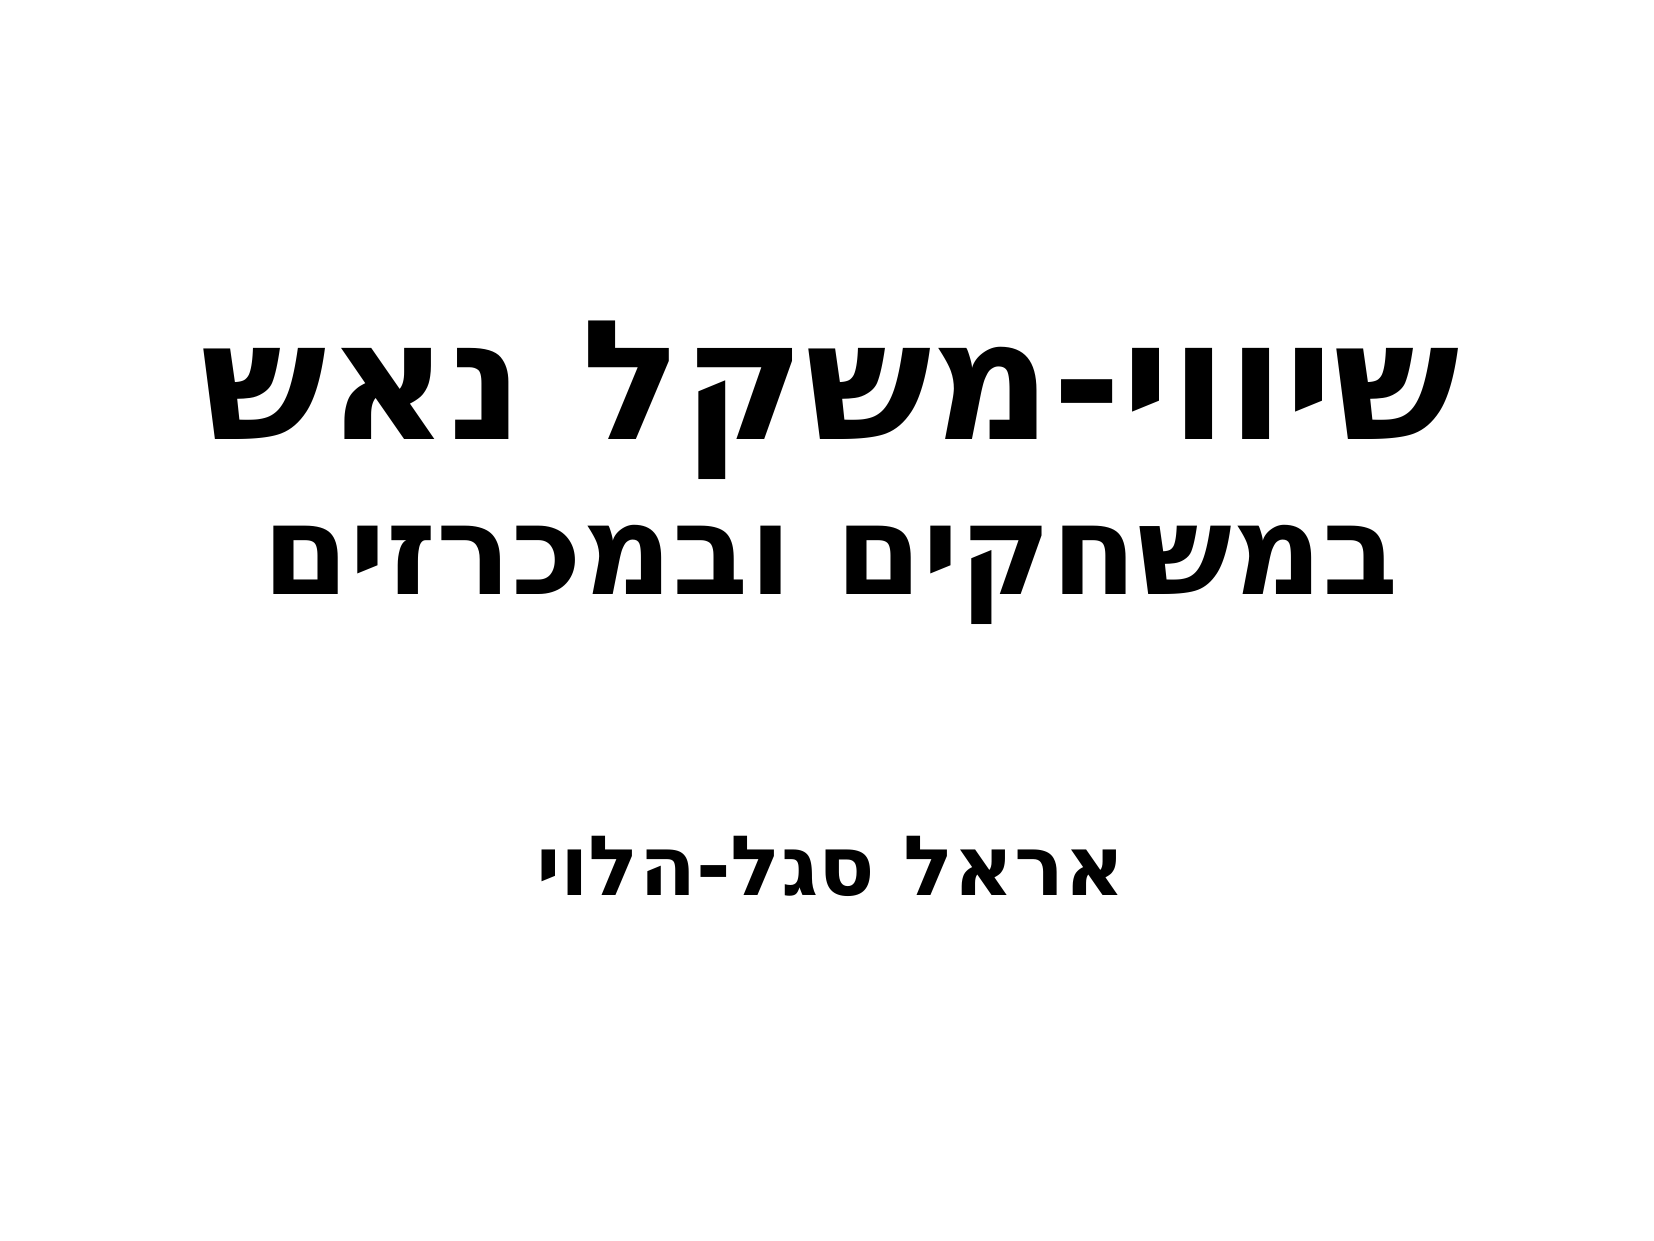

# שיווי-משקל נאש במשחקים ובמכרזים אראל סגל-הלוי